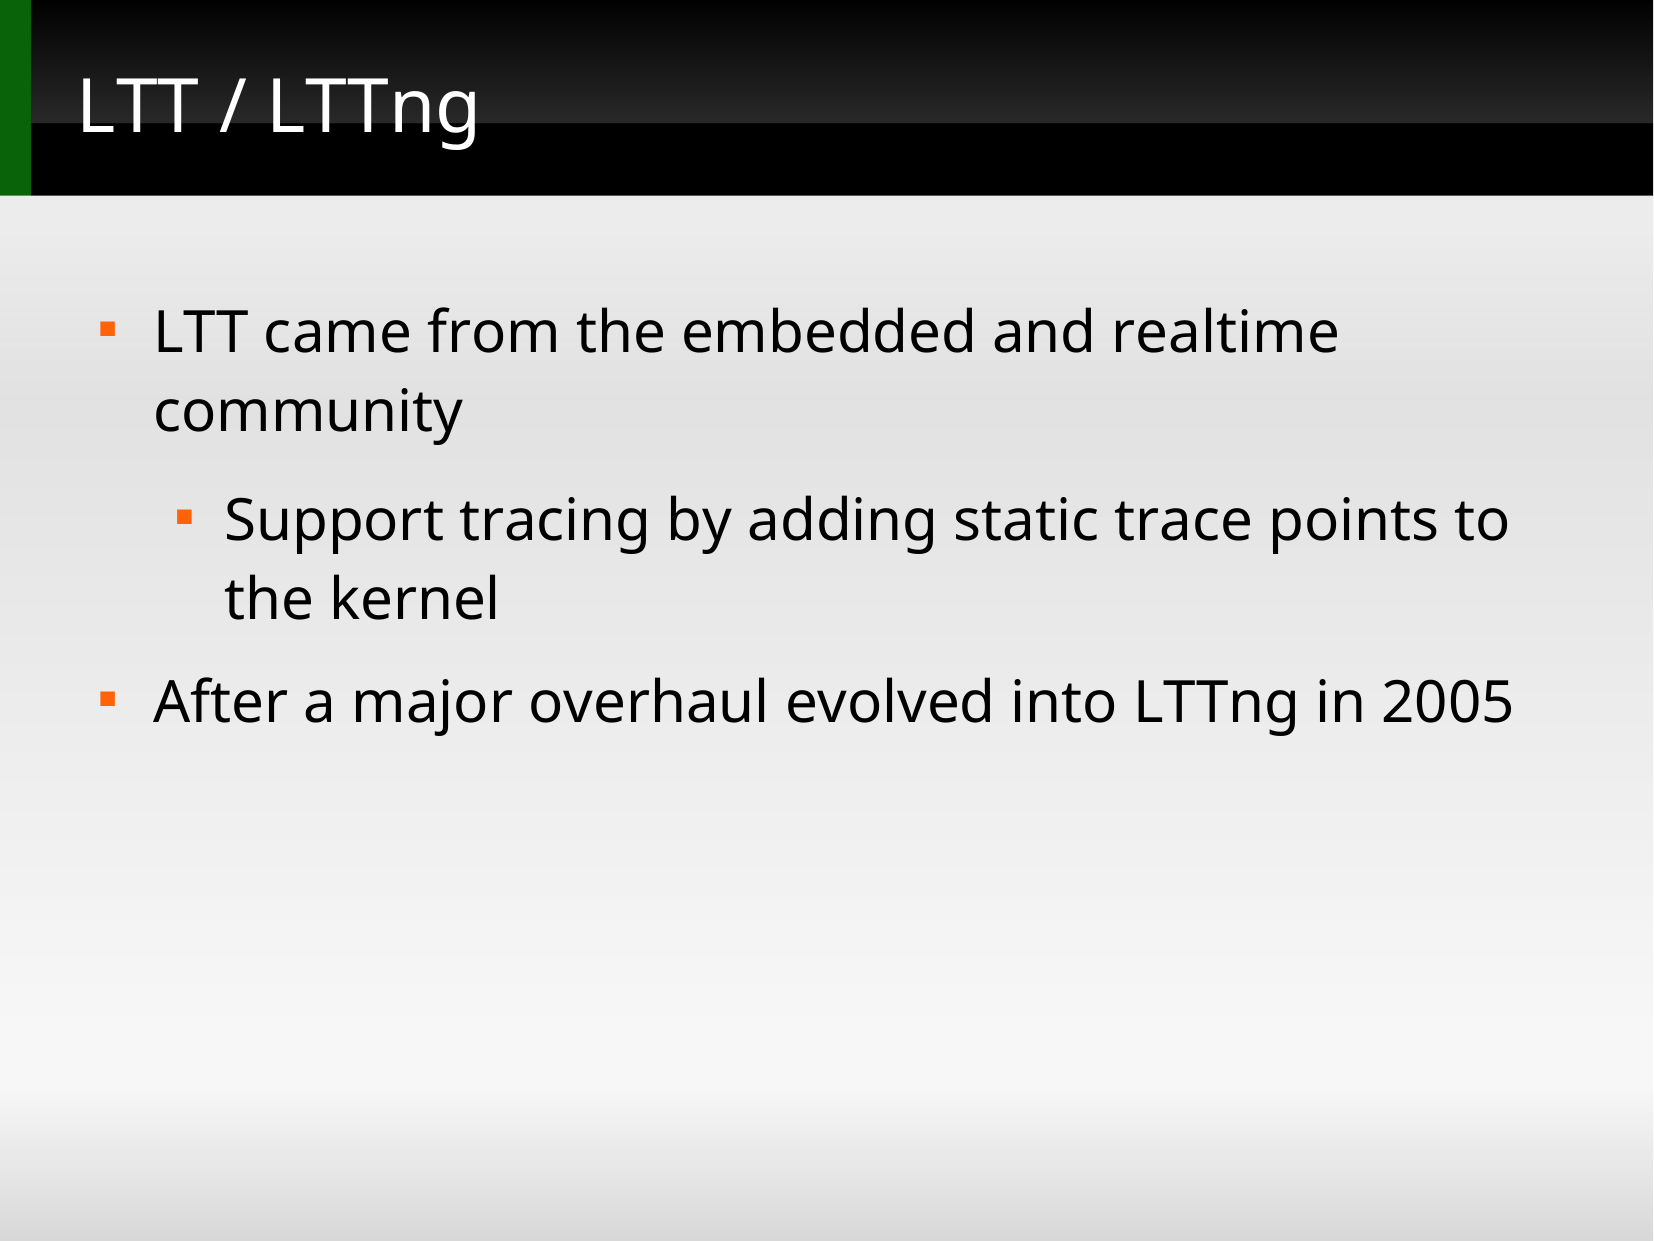

# LTT / LTTng
LTT came from the embedded and realtime community
Support tracing by adding static trace points to the kernel
After a major overhaul evolved into LTTng in 2005